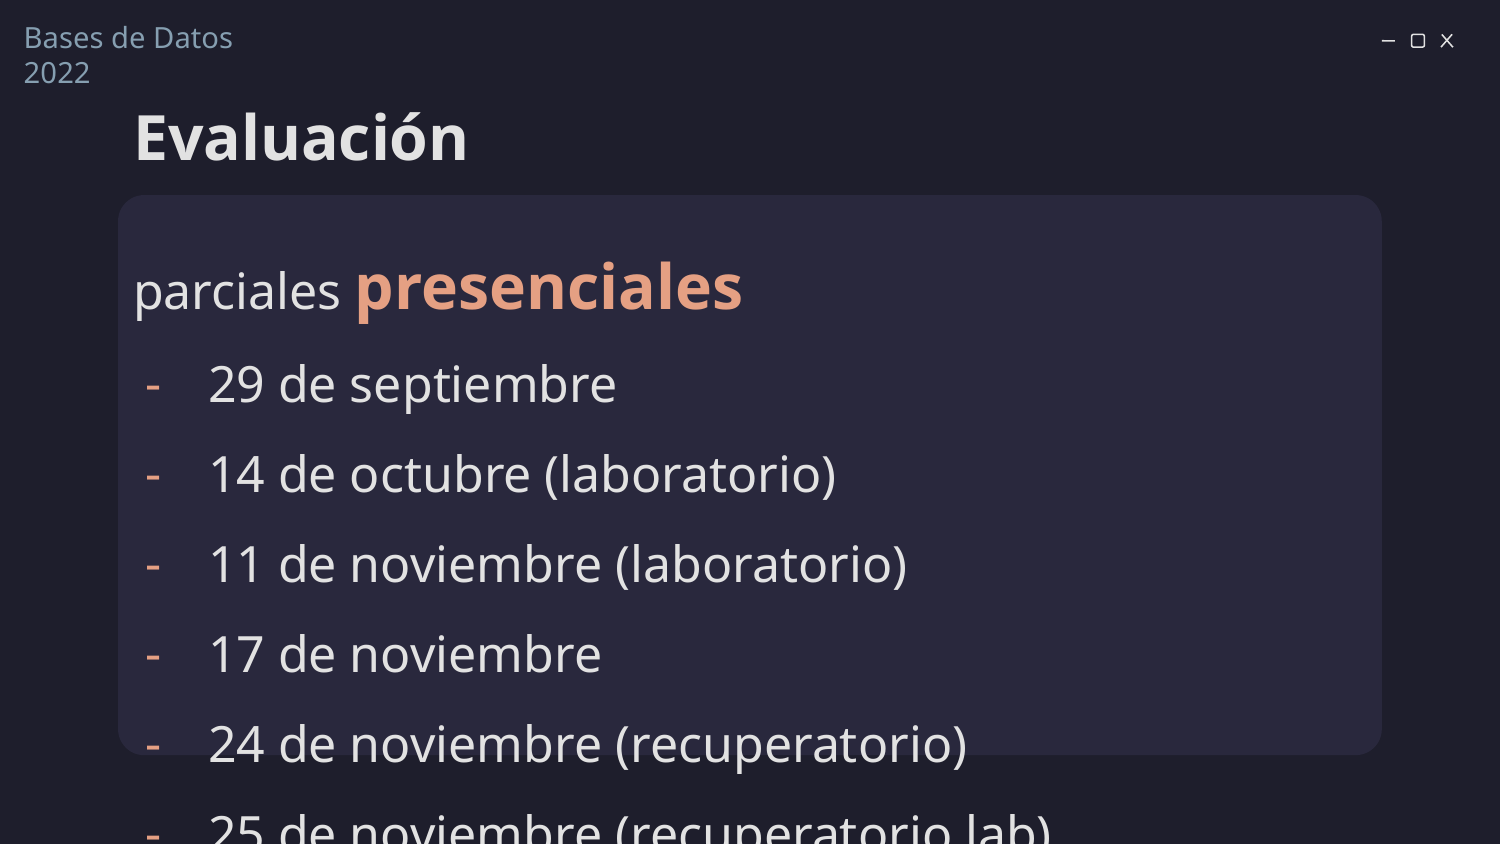

# Evaluación
parciales presenciales
29 de septiembre
14 de octubre (laboratorio)
11 de noviembre (laboratorio)
17 de noviembre
24 de noviembre (recuperatorio)
25 de noviembre (recuperatorio lab)